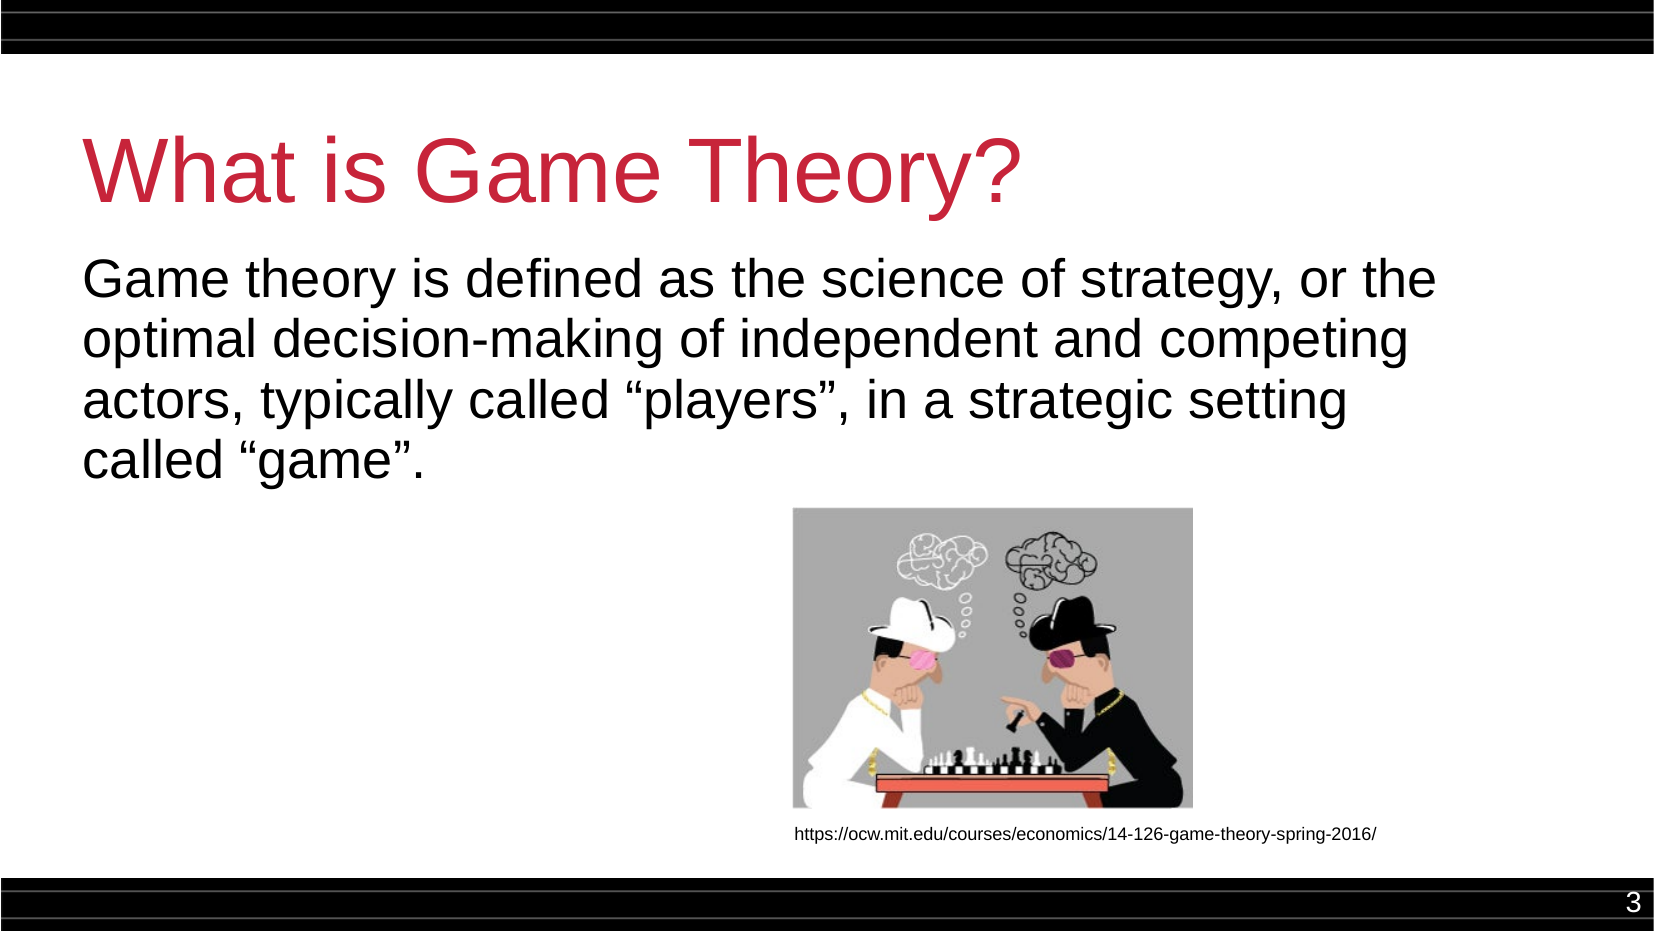

# What is Game Theory?
Game theory is defined as the science of strategy, or the optimal decision-making of independent and competing actors, typically called “players”, in a strategic setting called “game”.
https://ocw.mit.edu/courses/economics/14-126-game-theory-spring-2016/